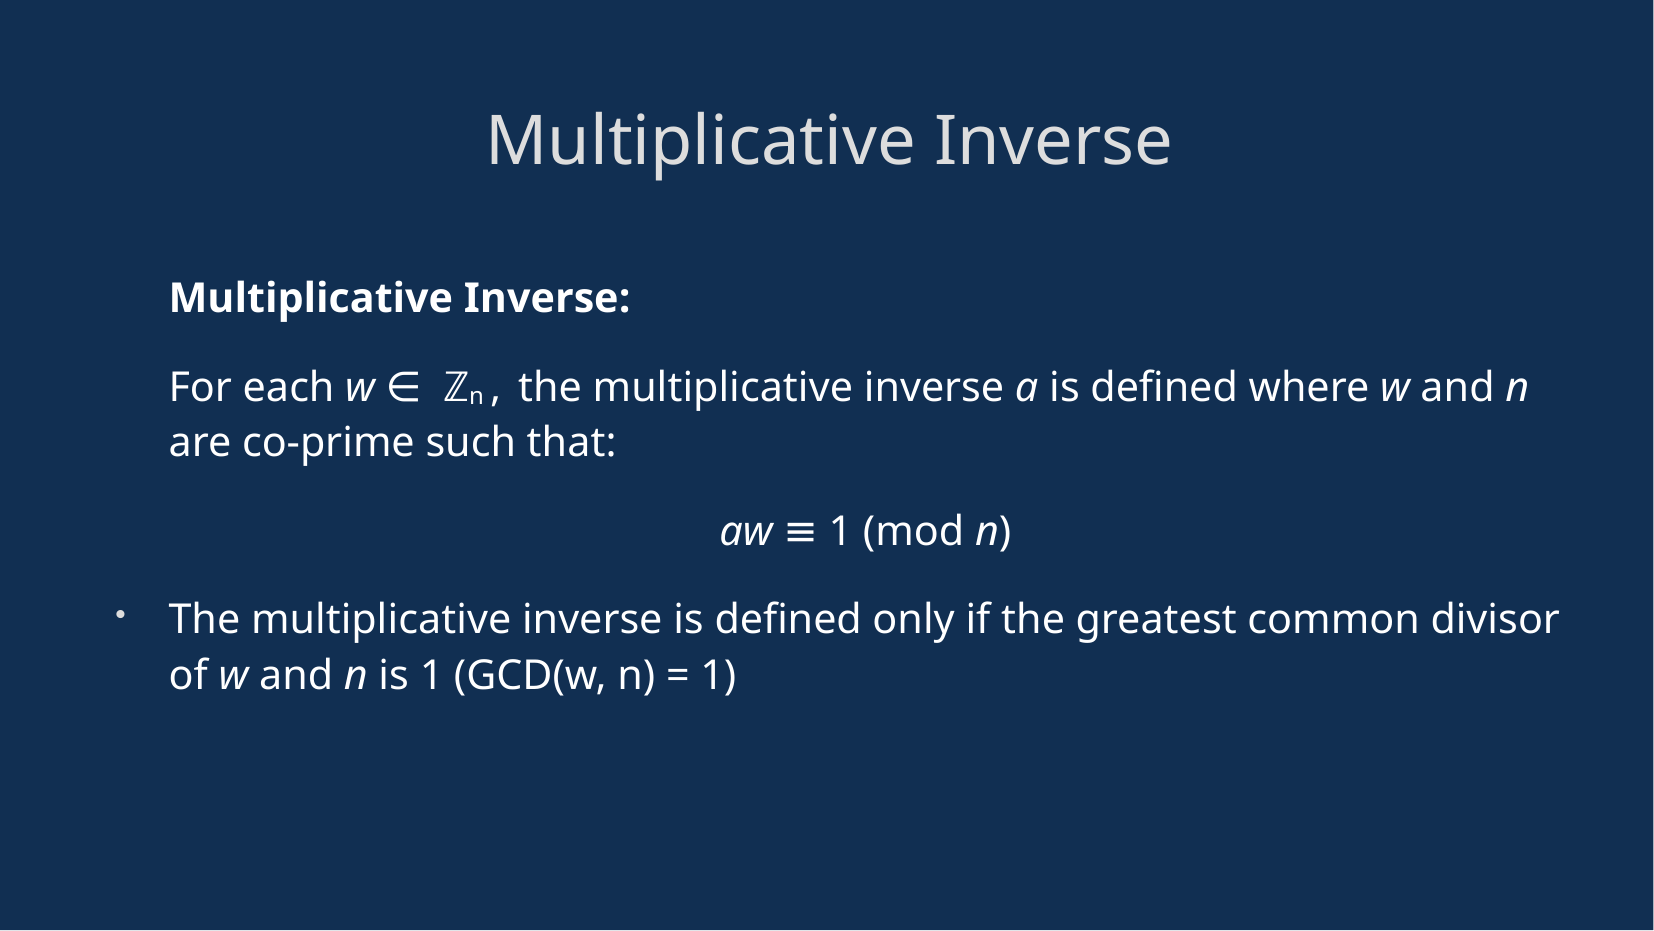

# Multiplicative Inverse
Multiplicative Inverse:
For each w ∈ ℤn , the multiplicative inverse a is defined where w and n are co-prime such that:
aw ≡ 1 (mod n)
The multiplicative inverse is defined only if the greatest common divisor of w and n is 1 (GCD(w, n) = 1)